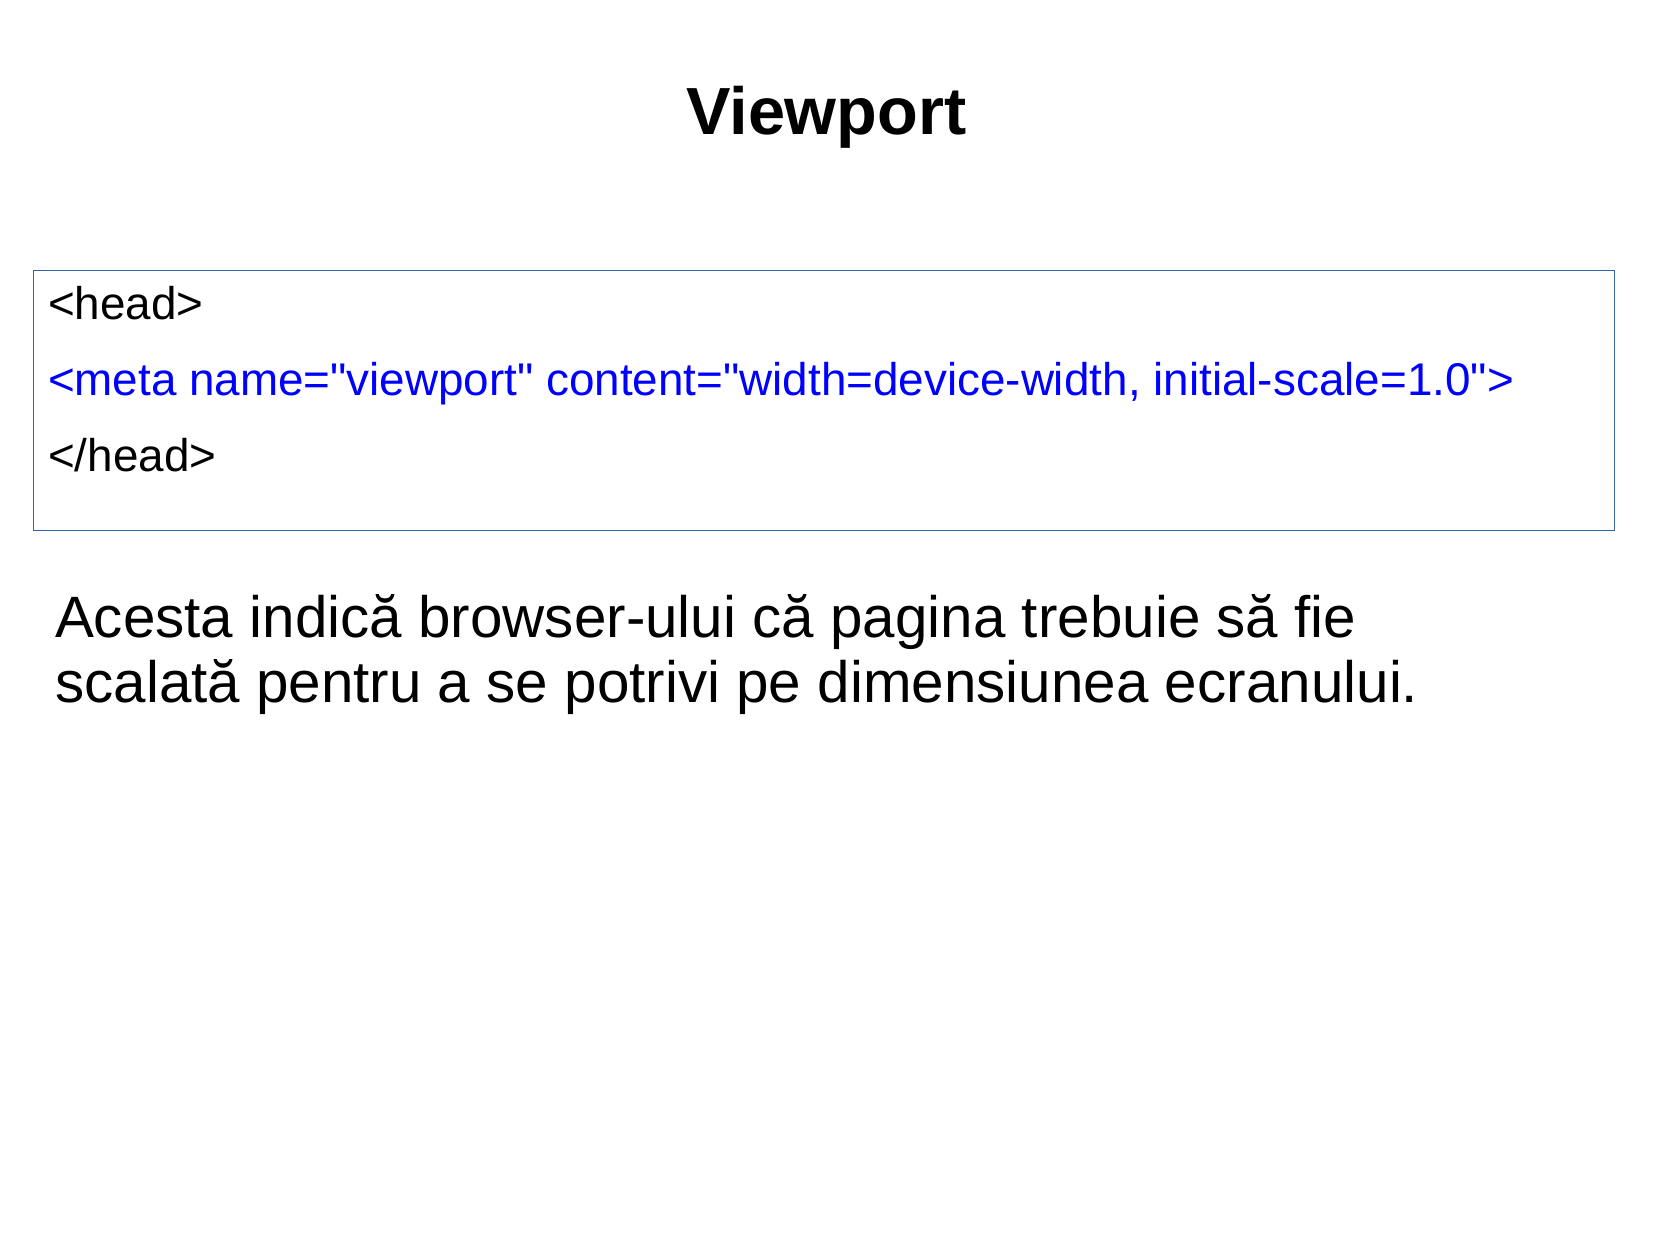

# Viewport
<head>
<meta name="viewport" content="width=device-width, initial-scale=1.0">
</head>
Acesta indică browser-ului că pagina trebuie să fie scalată pentru a se potrivi pe dimensiunea ecranului.